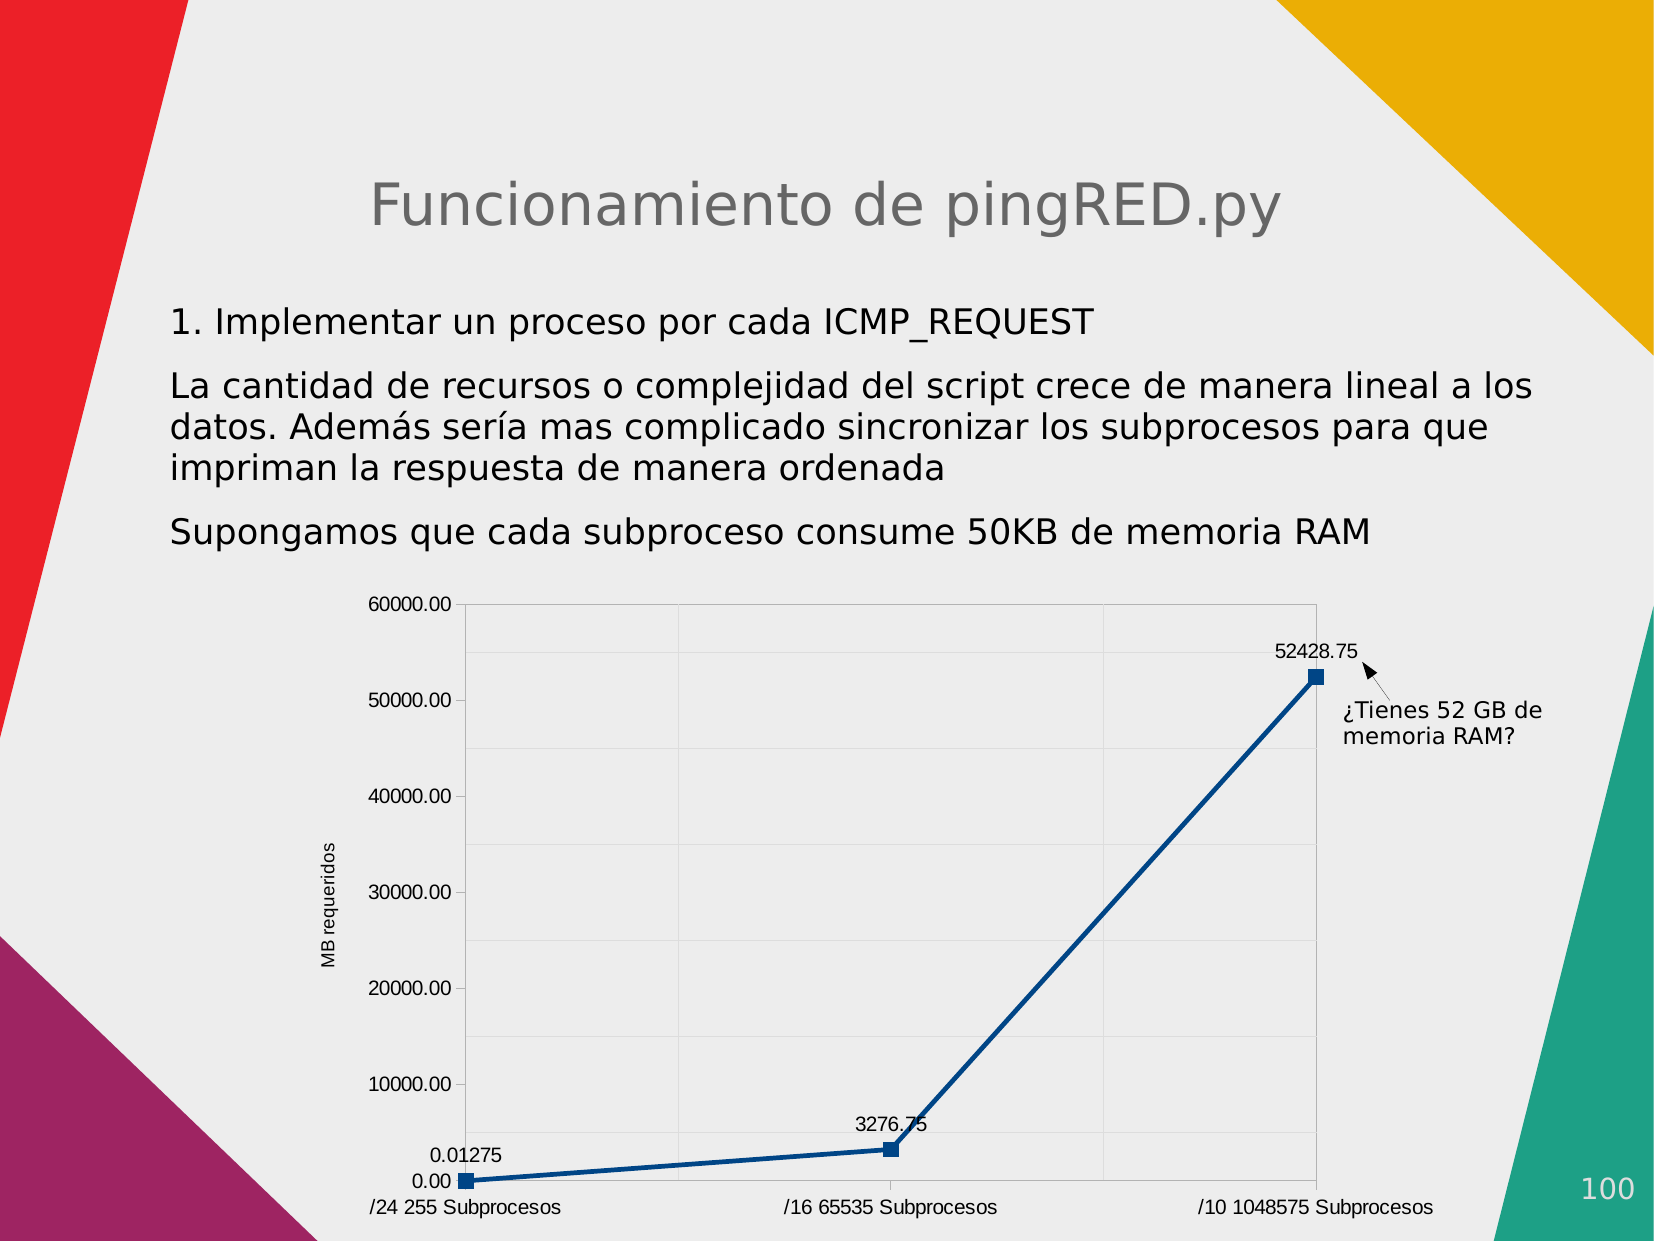

# Funcionamiento de pingRED.py
1. Implementar un proceso por cada ICMP_REQUEST
La cantidad de recursos o complejidad del script crece de manera lineal a los datos. Además sería mas complicado sincronizar los subprocesos para que impriman la respuesta de manera ordenada
Supongamos que cada subproceso consume 50KB de memoria RAM
### Chart
| Category | |
|---|---|
| /24 255 Subprocesos | 0.01275 |
| /16 65535 Subprocesos | 3276.75 |
| /10 1048575 Subprocesos | 52428.75 |
¿Tienes 52 GB de memoria RAM?
100